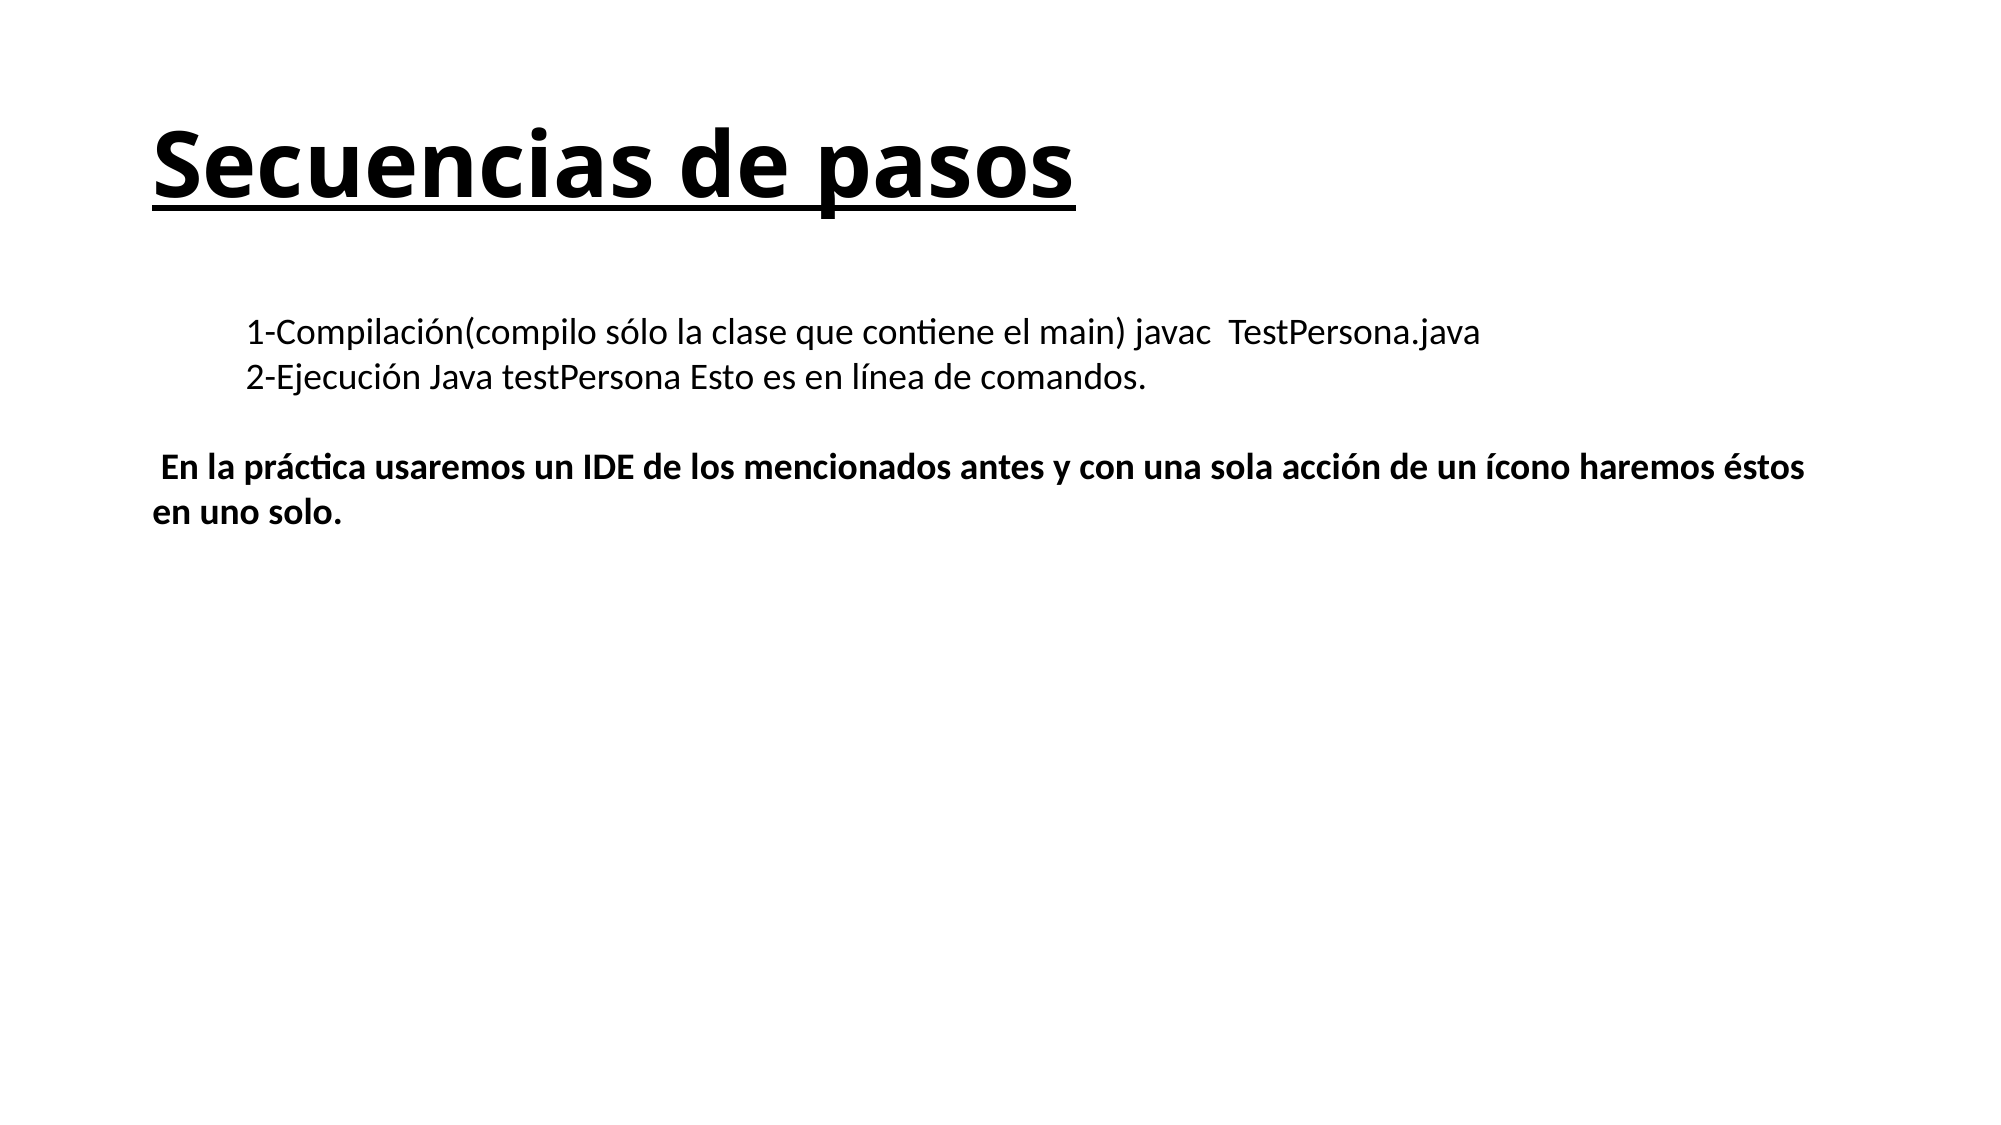

Secuencias de pasos
 1-Compilación(compilo sólo la clase que contiene el main) javac TestPersona.java
 2-Ejecución Java testPersona Esto es en línea de comandos.
 En la práctica usaremos un IDE de los mencionados antes y con una sola acción de un ícono haremos éstos en uno solo.